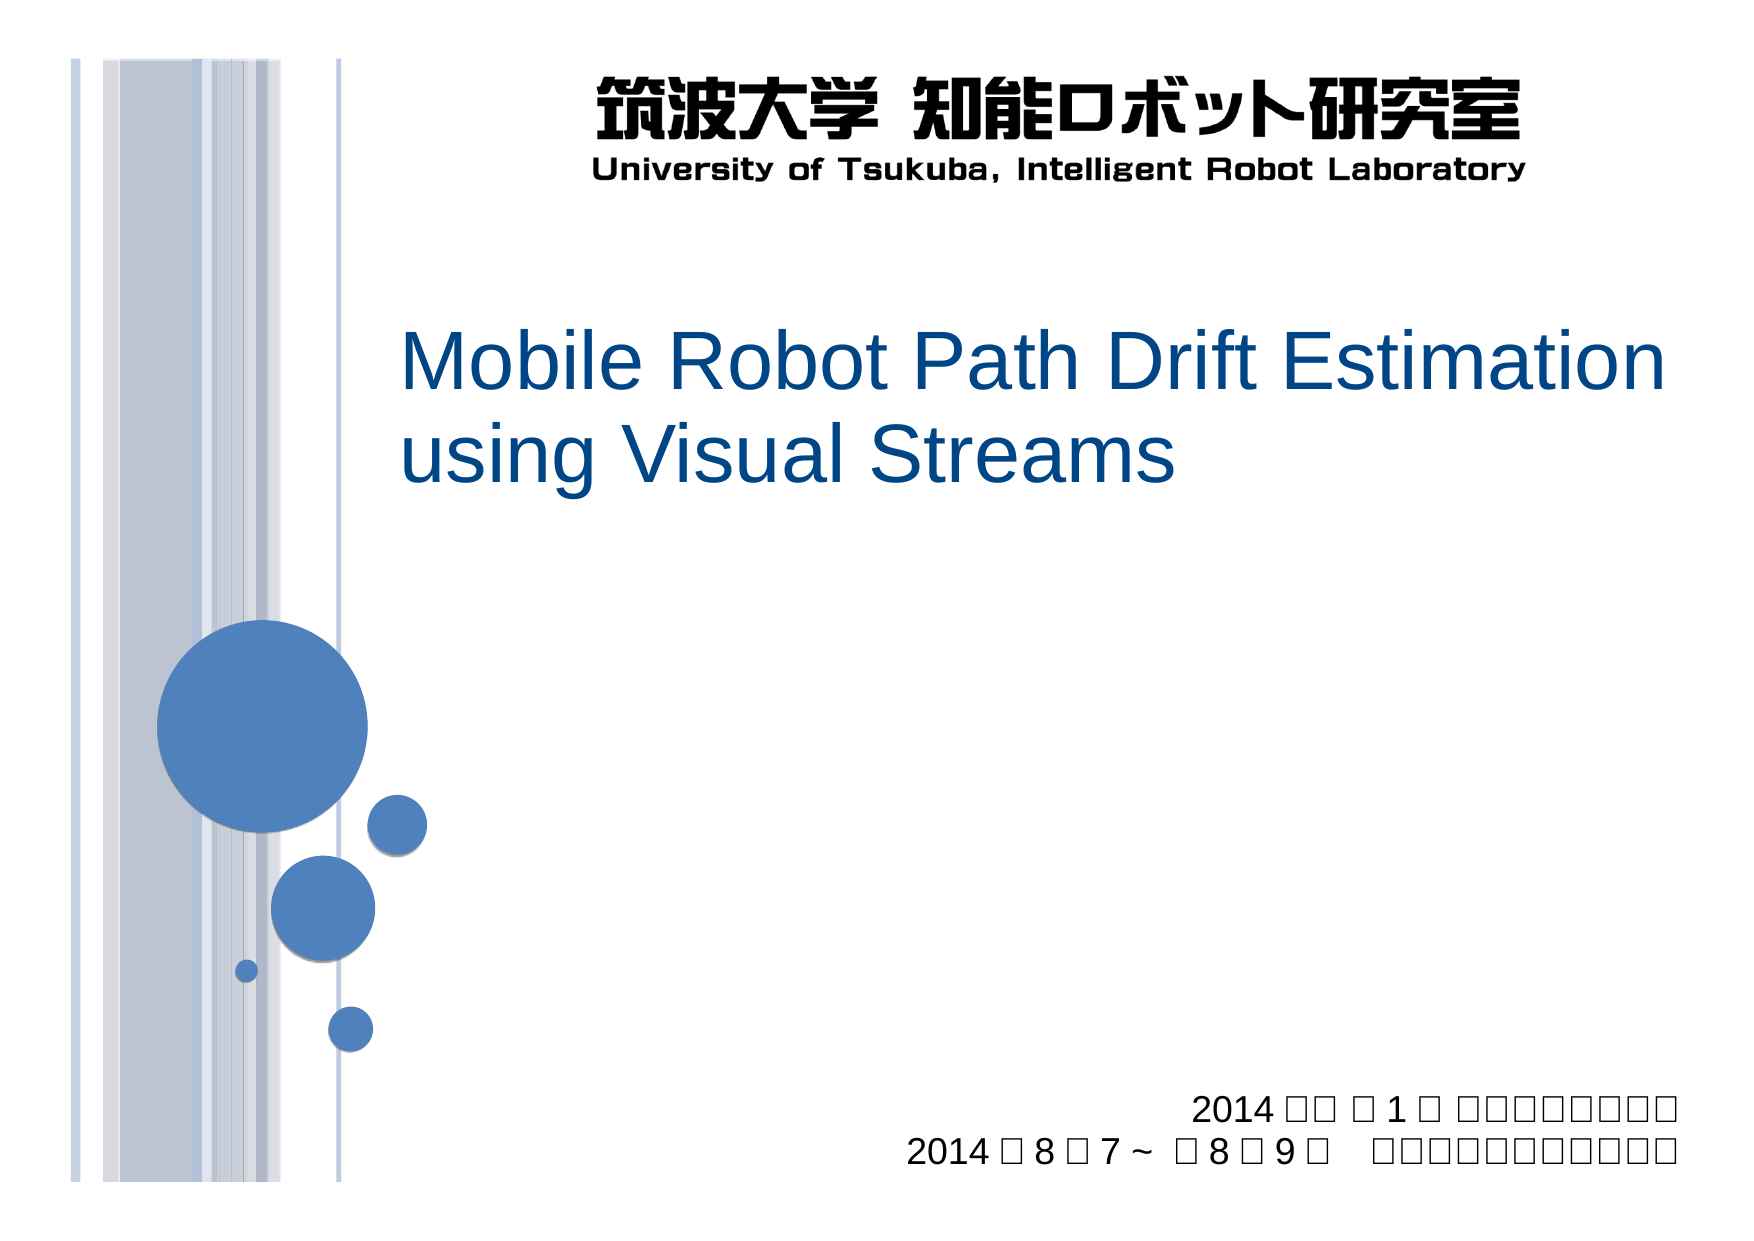

# Mobile Robot Path Drift Estimation using Visual Streams